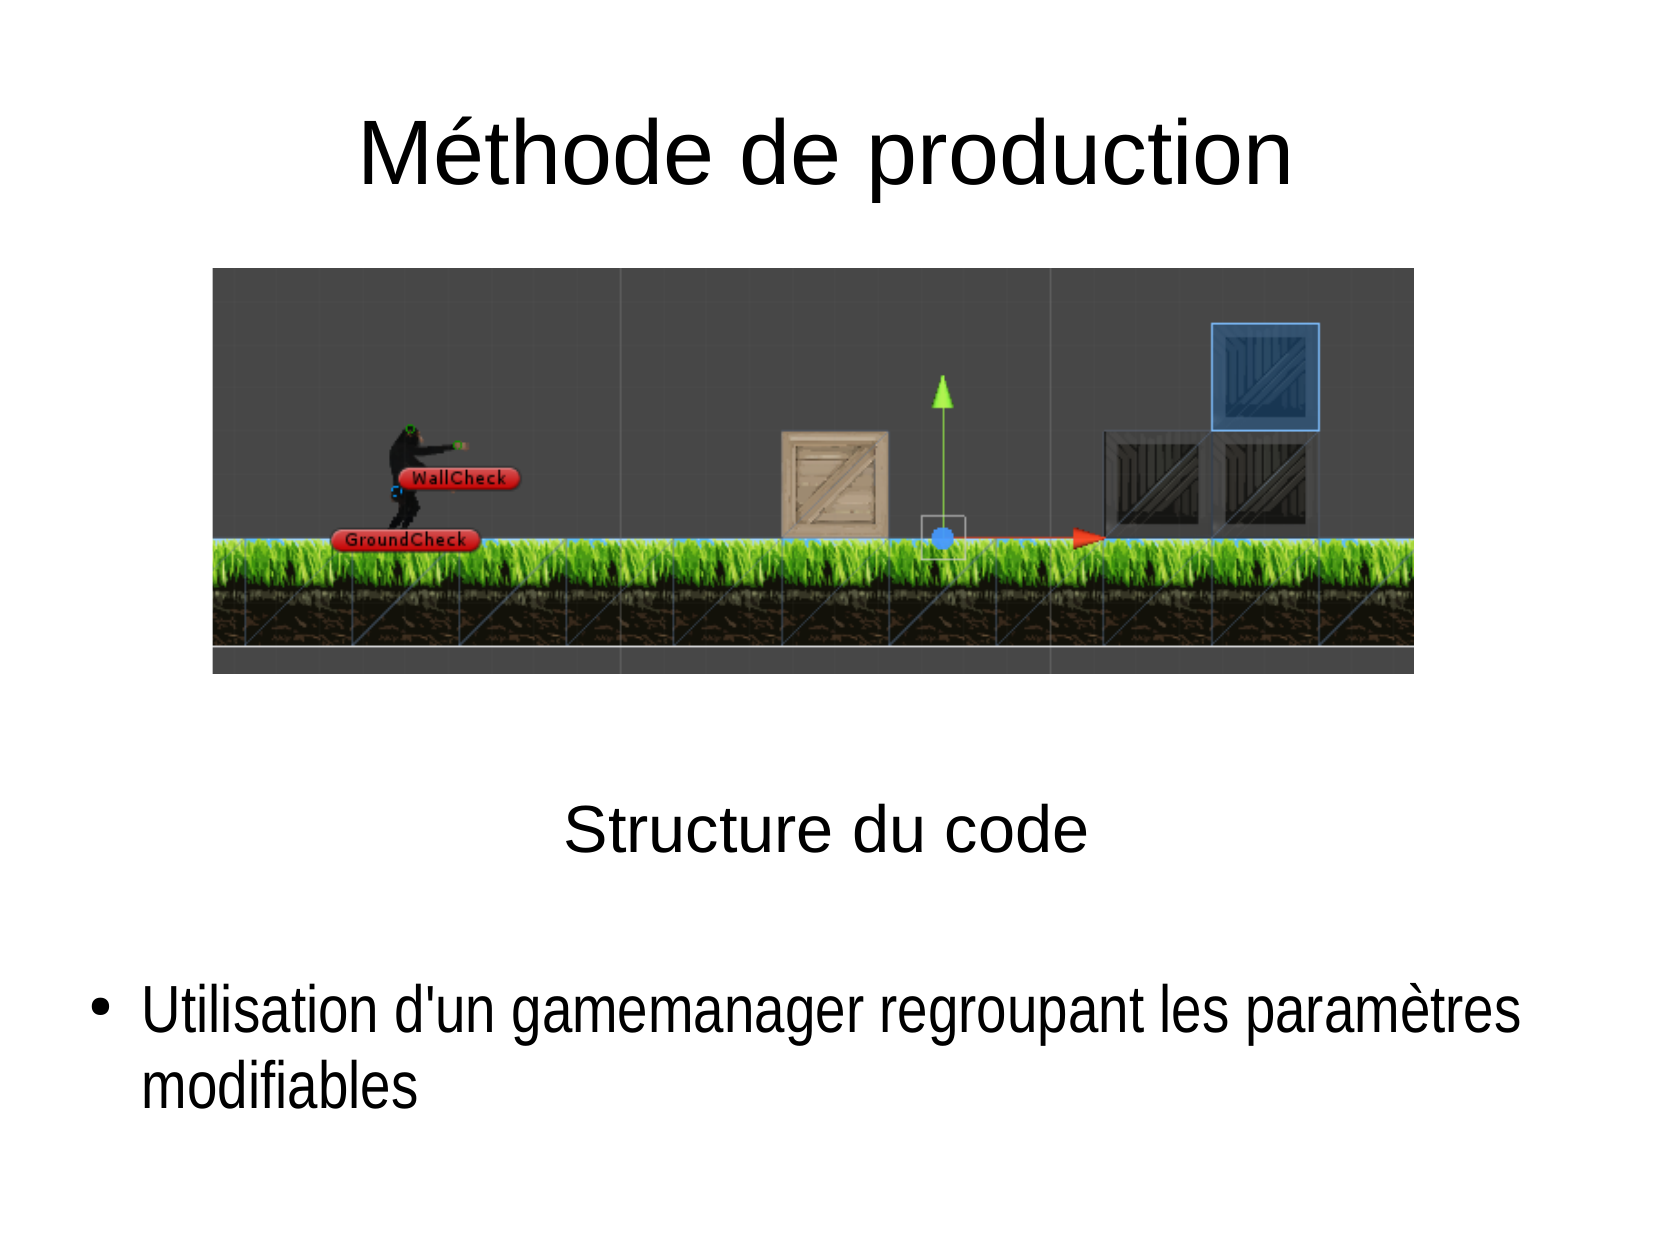

# Méthode de production
Structure du code
Utilisation d'un gamemanager regroupant les paramètres modifiables